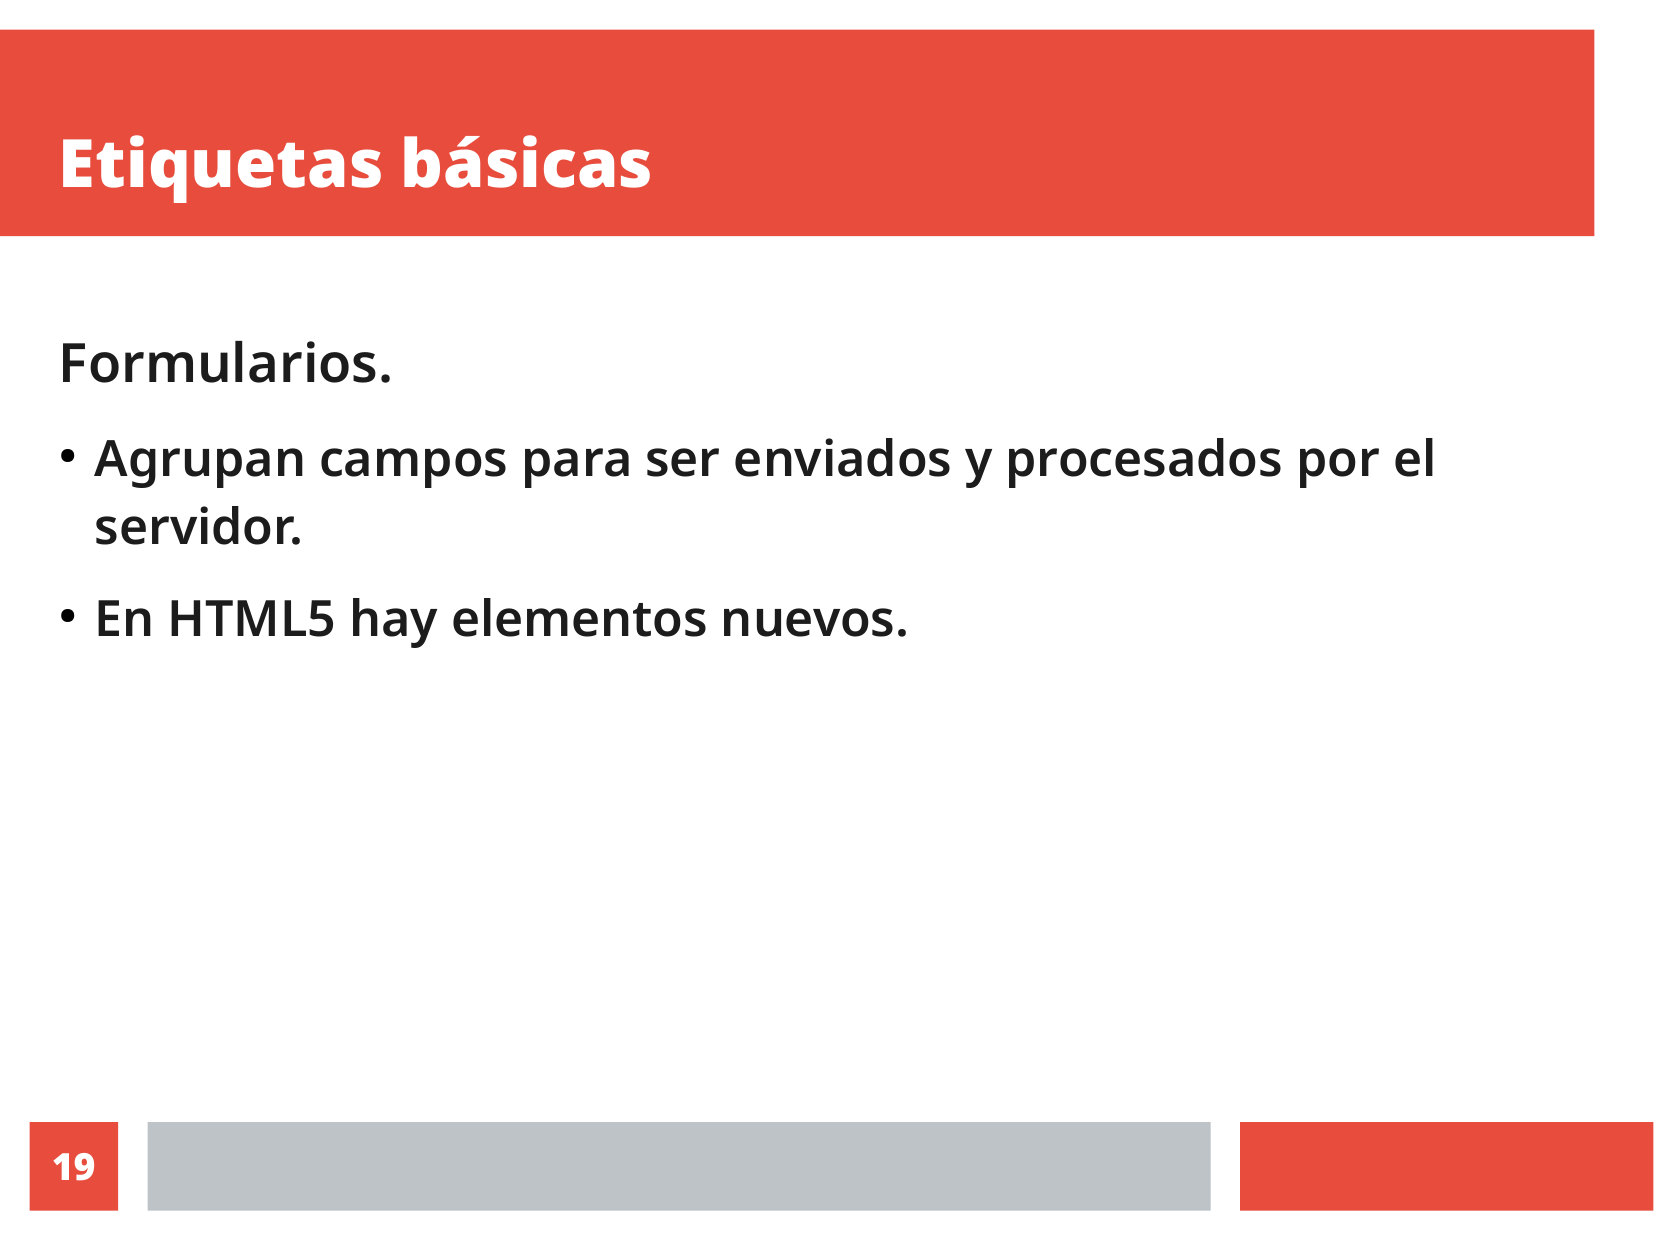

# Etiquetas básicas
Formularios.
Agrupan campos para ser enviados y procesados por el servidor.
En HTML5 hay elementos nuevos.
19